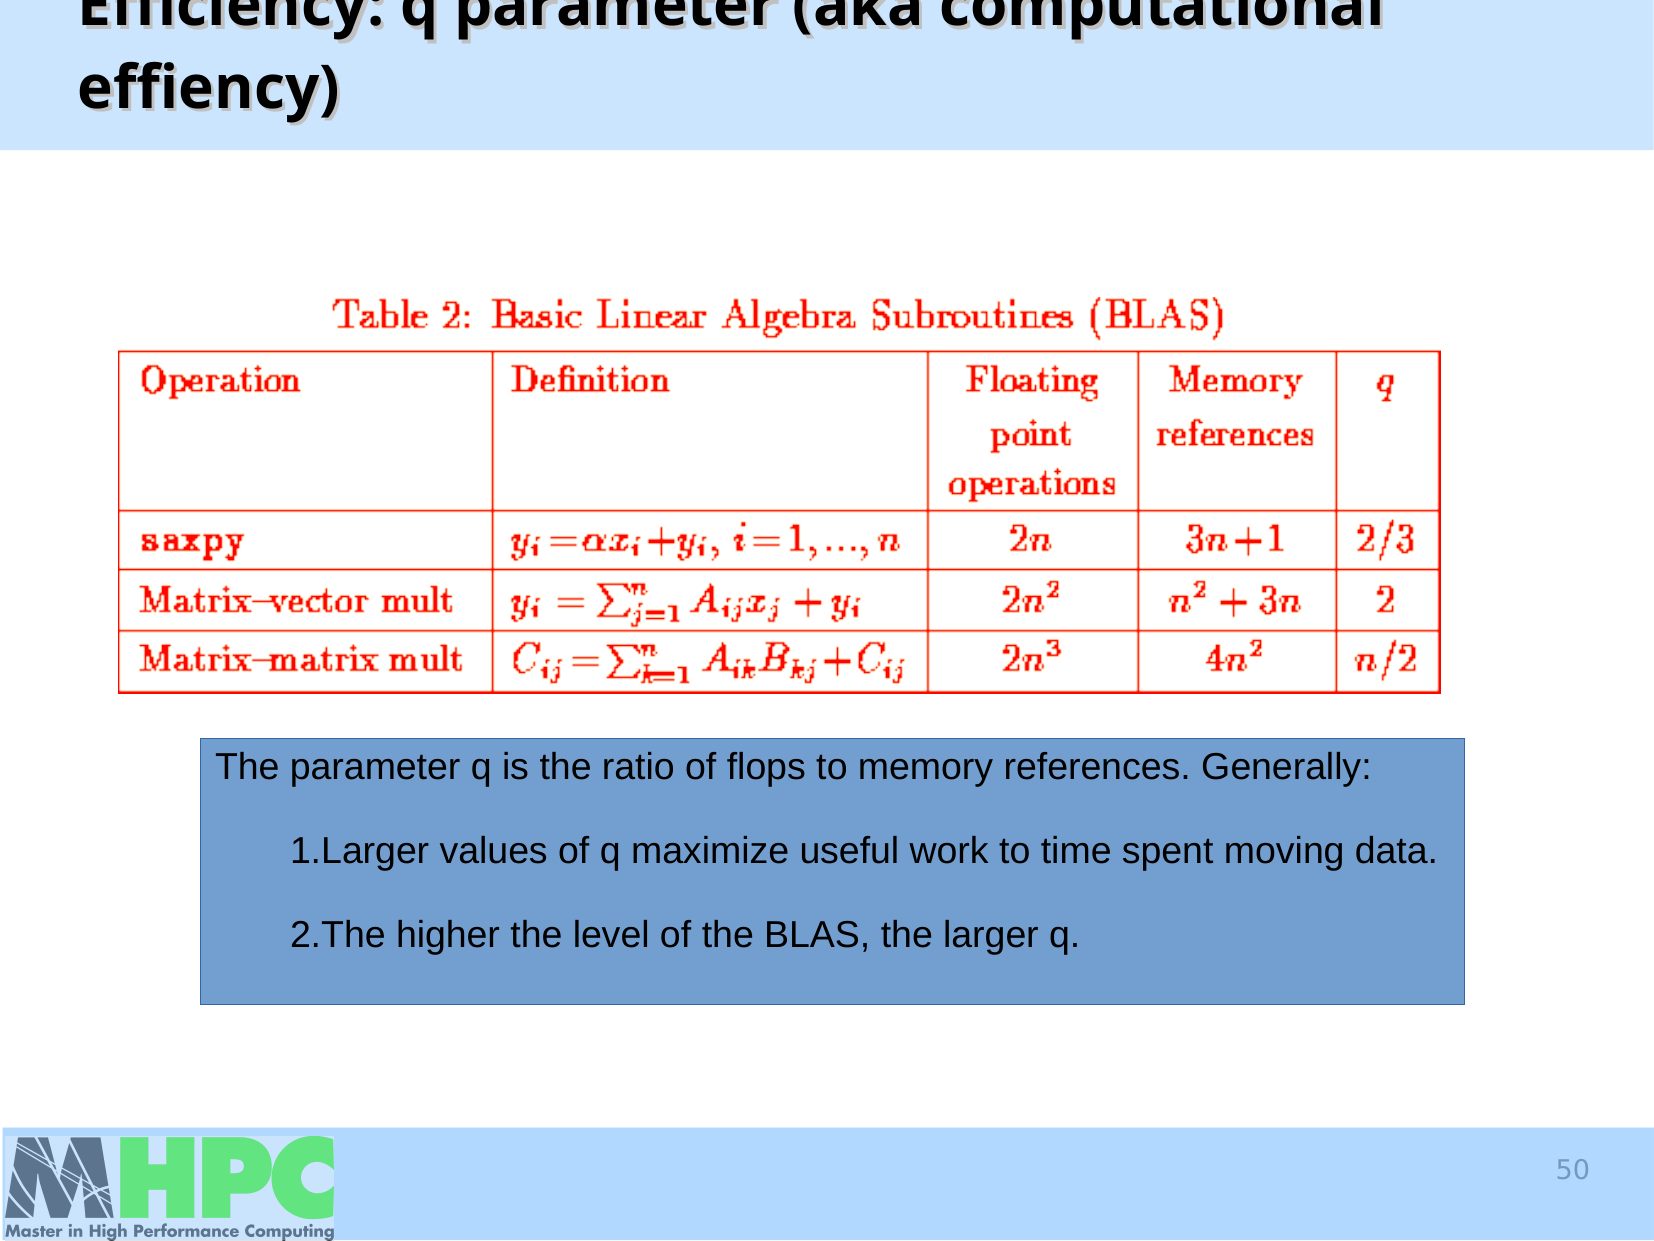

# Efficiency: q parameter (aka computational effiency)
The parameter q is the ratio of flops to memory references. Generally:
	1.Larger values of q maximize useful work to time spent moving data.
	2.The higher the level of the BLAS, the larger q.
50